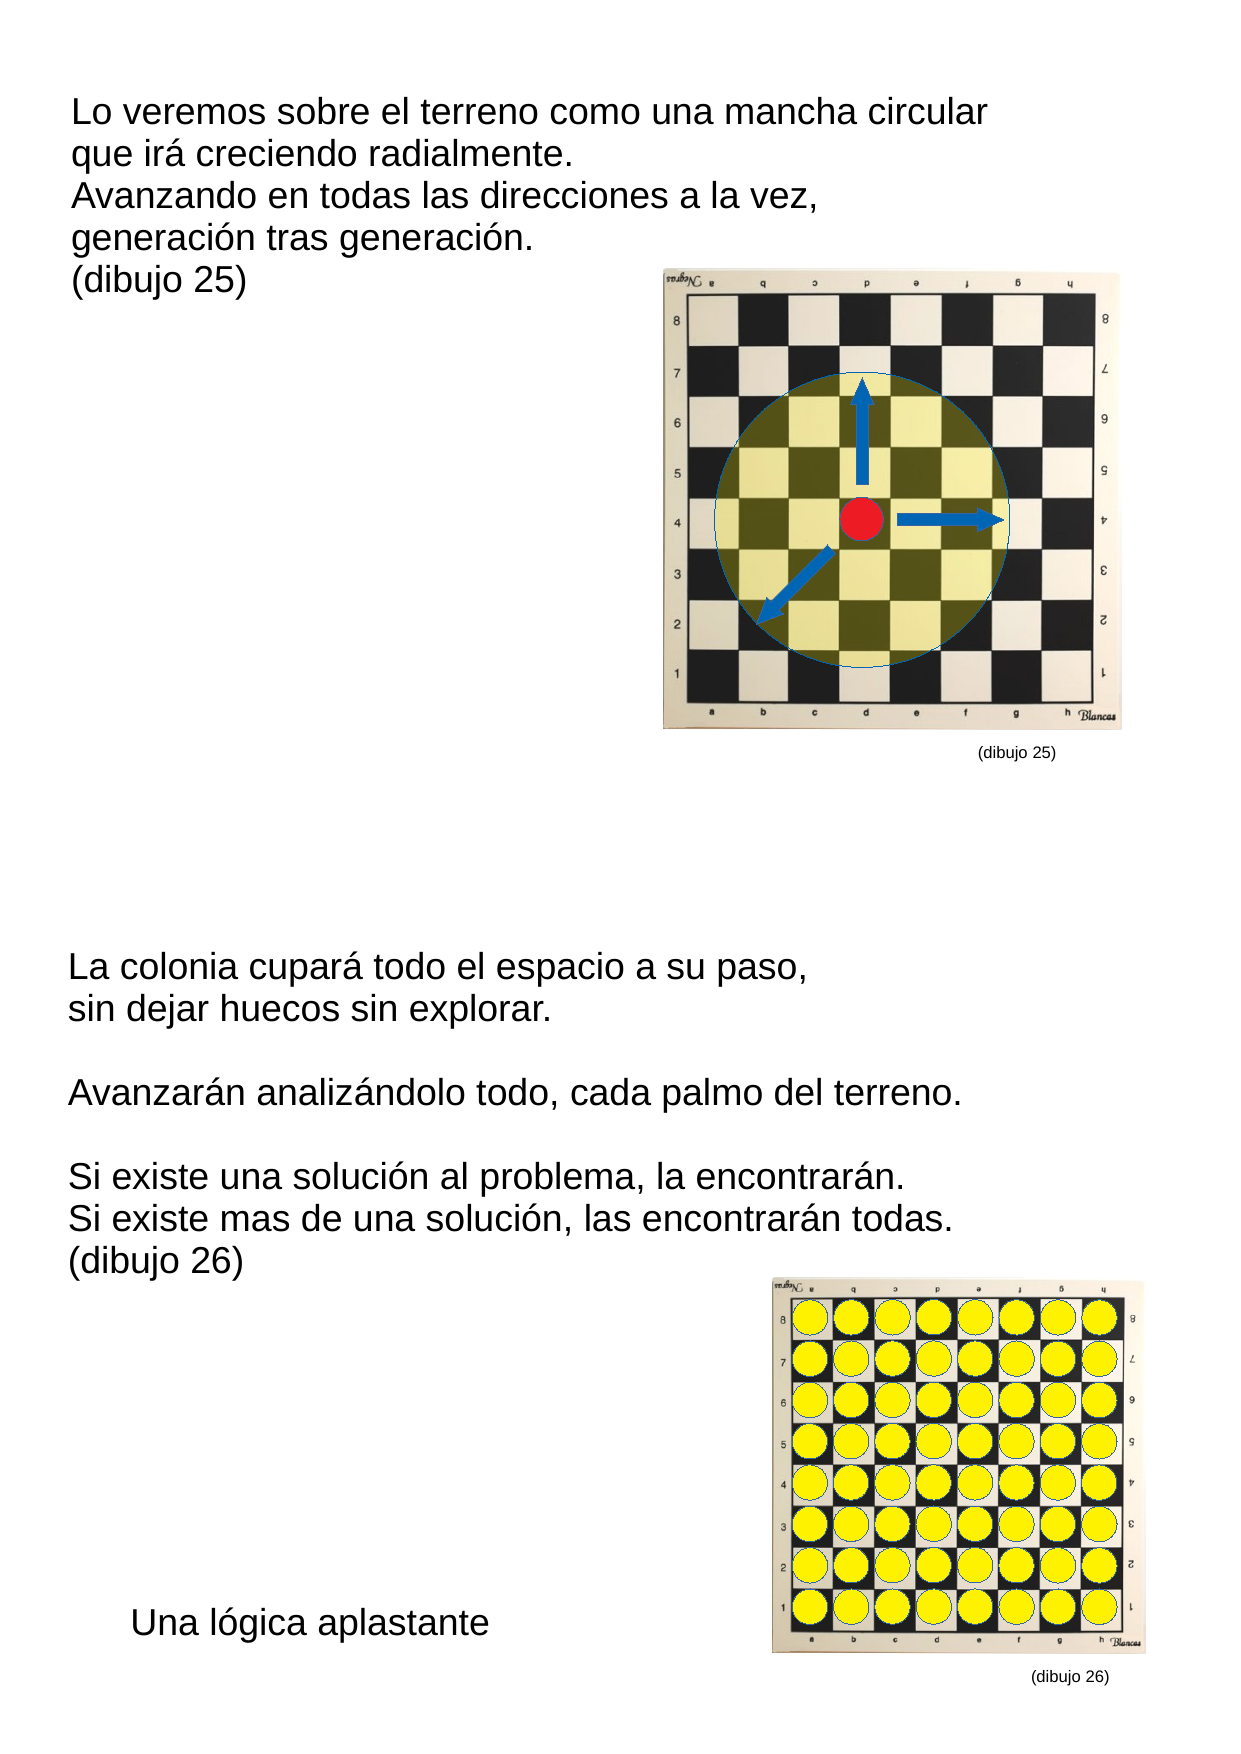

Lo veremos sobre el terreno como una mancha circular
que irá creciendo radialmente.
Avanzando en todas las direcciones a la vez,
generación tras generación.
(dibujo 25)
La colonia cupará todo el espacio a su paso,
sin dejar huecos sin explorar.
Avanzarán analizándolo todo, cada palmo del terreno.
Si existe una solución al problema, la encontrarán.
Si existe mas de una solución, las encontrarán todas.
(dibujo 26)
(dibujo 25)
Una lógica aplastante
(dibujo 26)